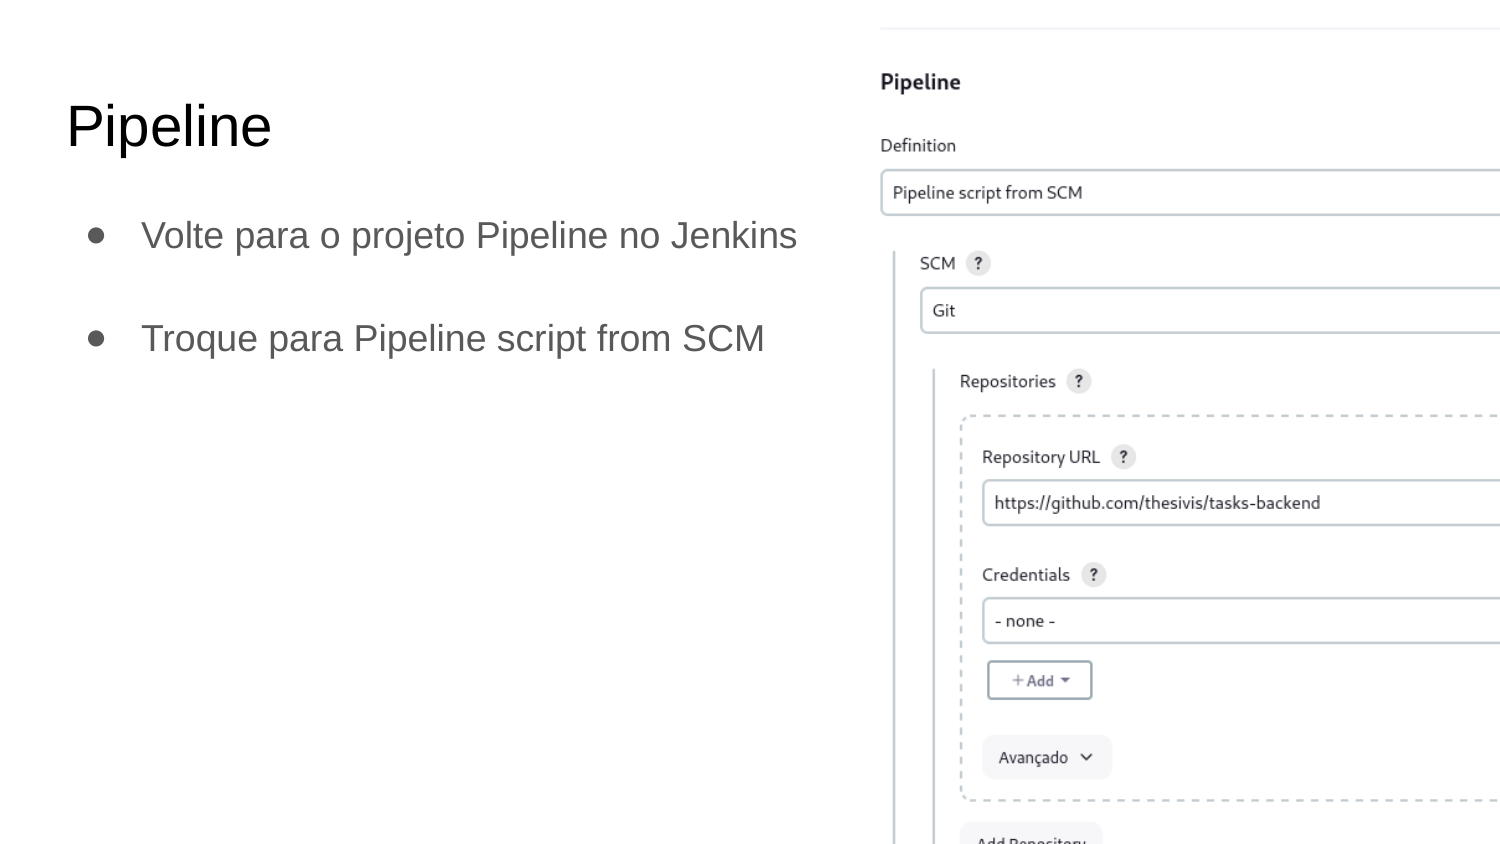

# Pipeline
Volte para o projeto Pipeline no Jenkins
Troque para Pipeline script from SCM